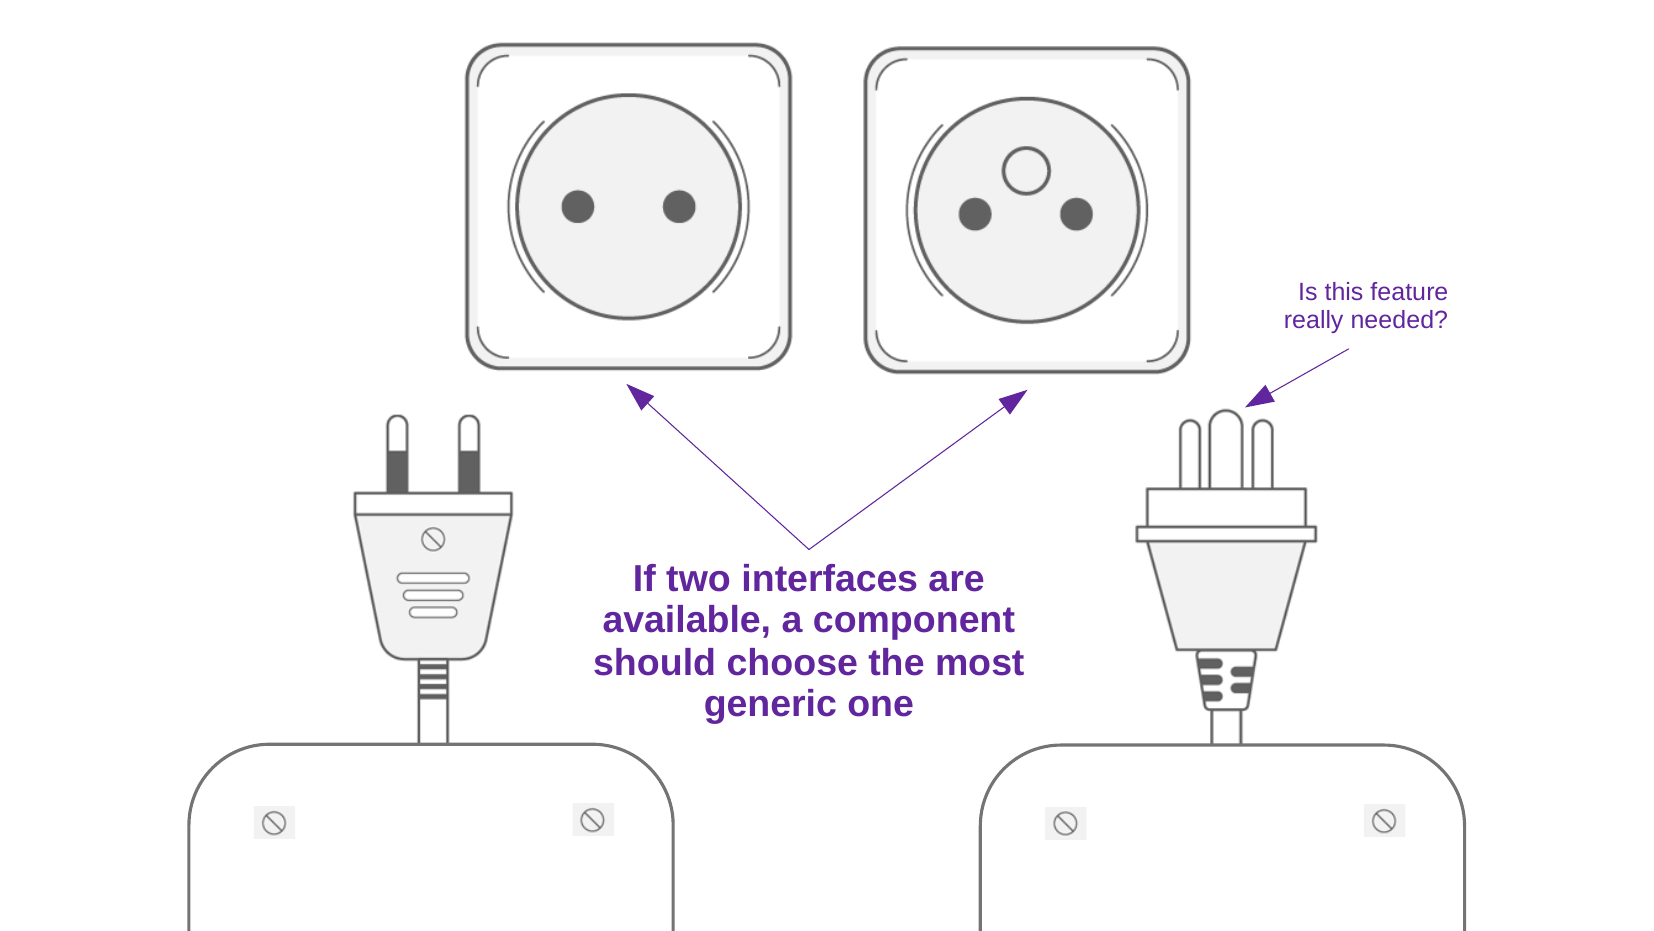

Is this feature really needed?
If two interfaces are available, a component should choose the most generic one